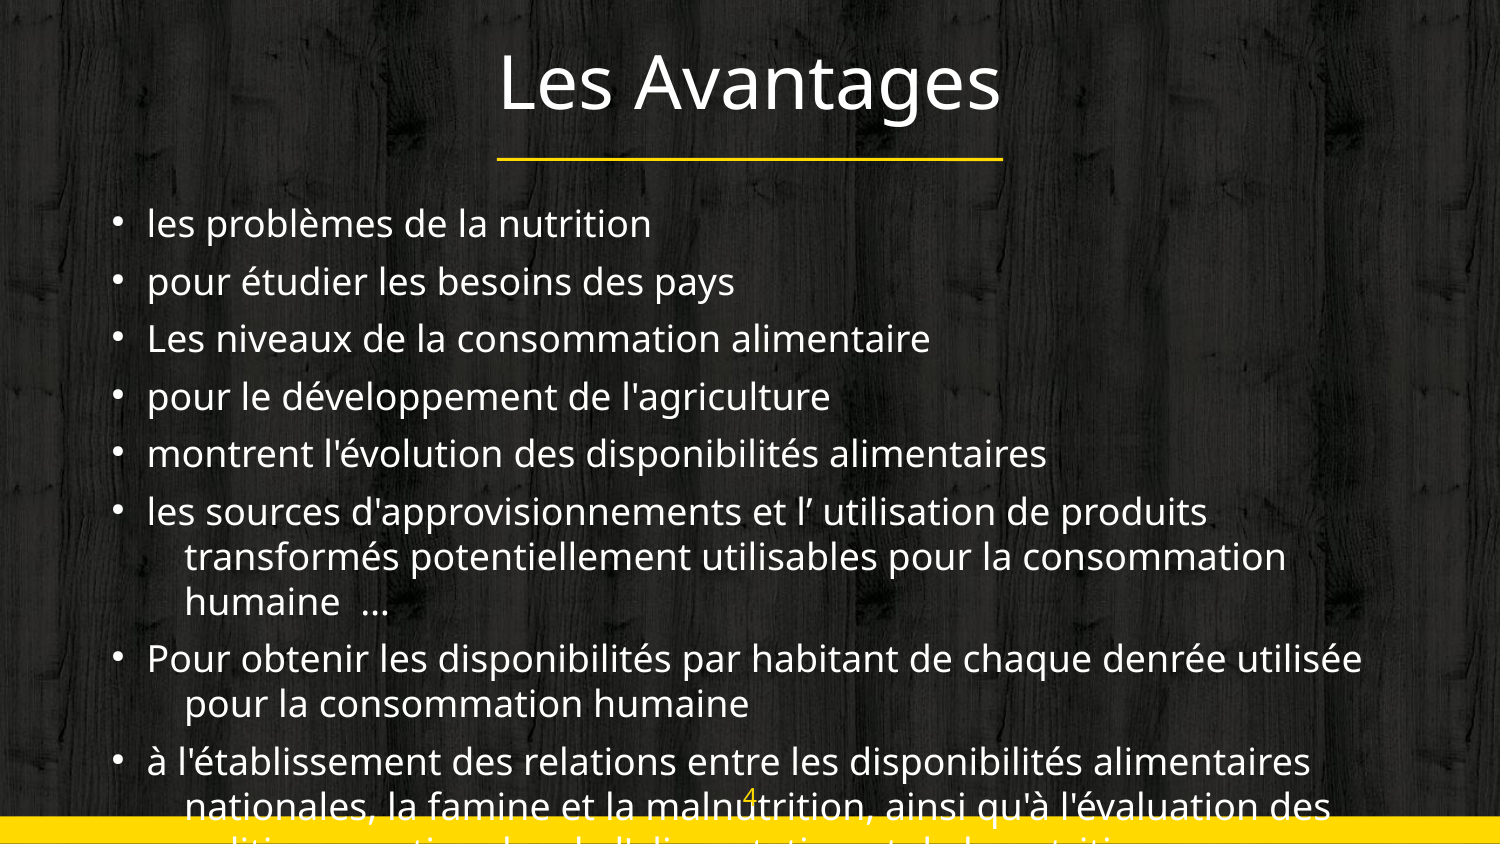

Les Avantages
les problèmes de la nutrition
pour étudier les besoins des pays
Les niveaux de la consommation alimentaire
pour le développement de l'agriculture
montrent l'évolution des disponibilités alimentaires
les sources d'approvisionnements et l’ utilisation de produits transformés potentiellement utilisables pour la consommation humaine  …
Pour obtenir les disponibilités par habitant de chaque denrée utilisée pour la consommation humaine
à l'établissement des relations entre les disponibilités alimentaires nationales, la famine et la malnutrition, ainsi qu'à l'évaluation des politiques nationales de l'alimentation et de la nutrition
- Accès gratuit aux GPU / TPU
- Partage facile